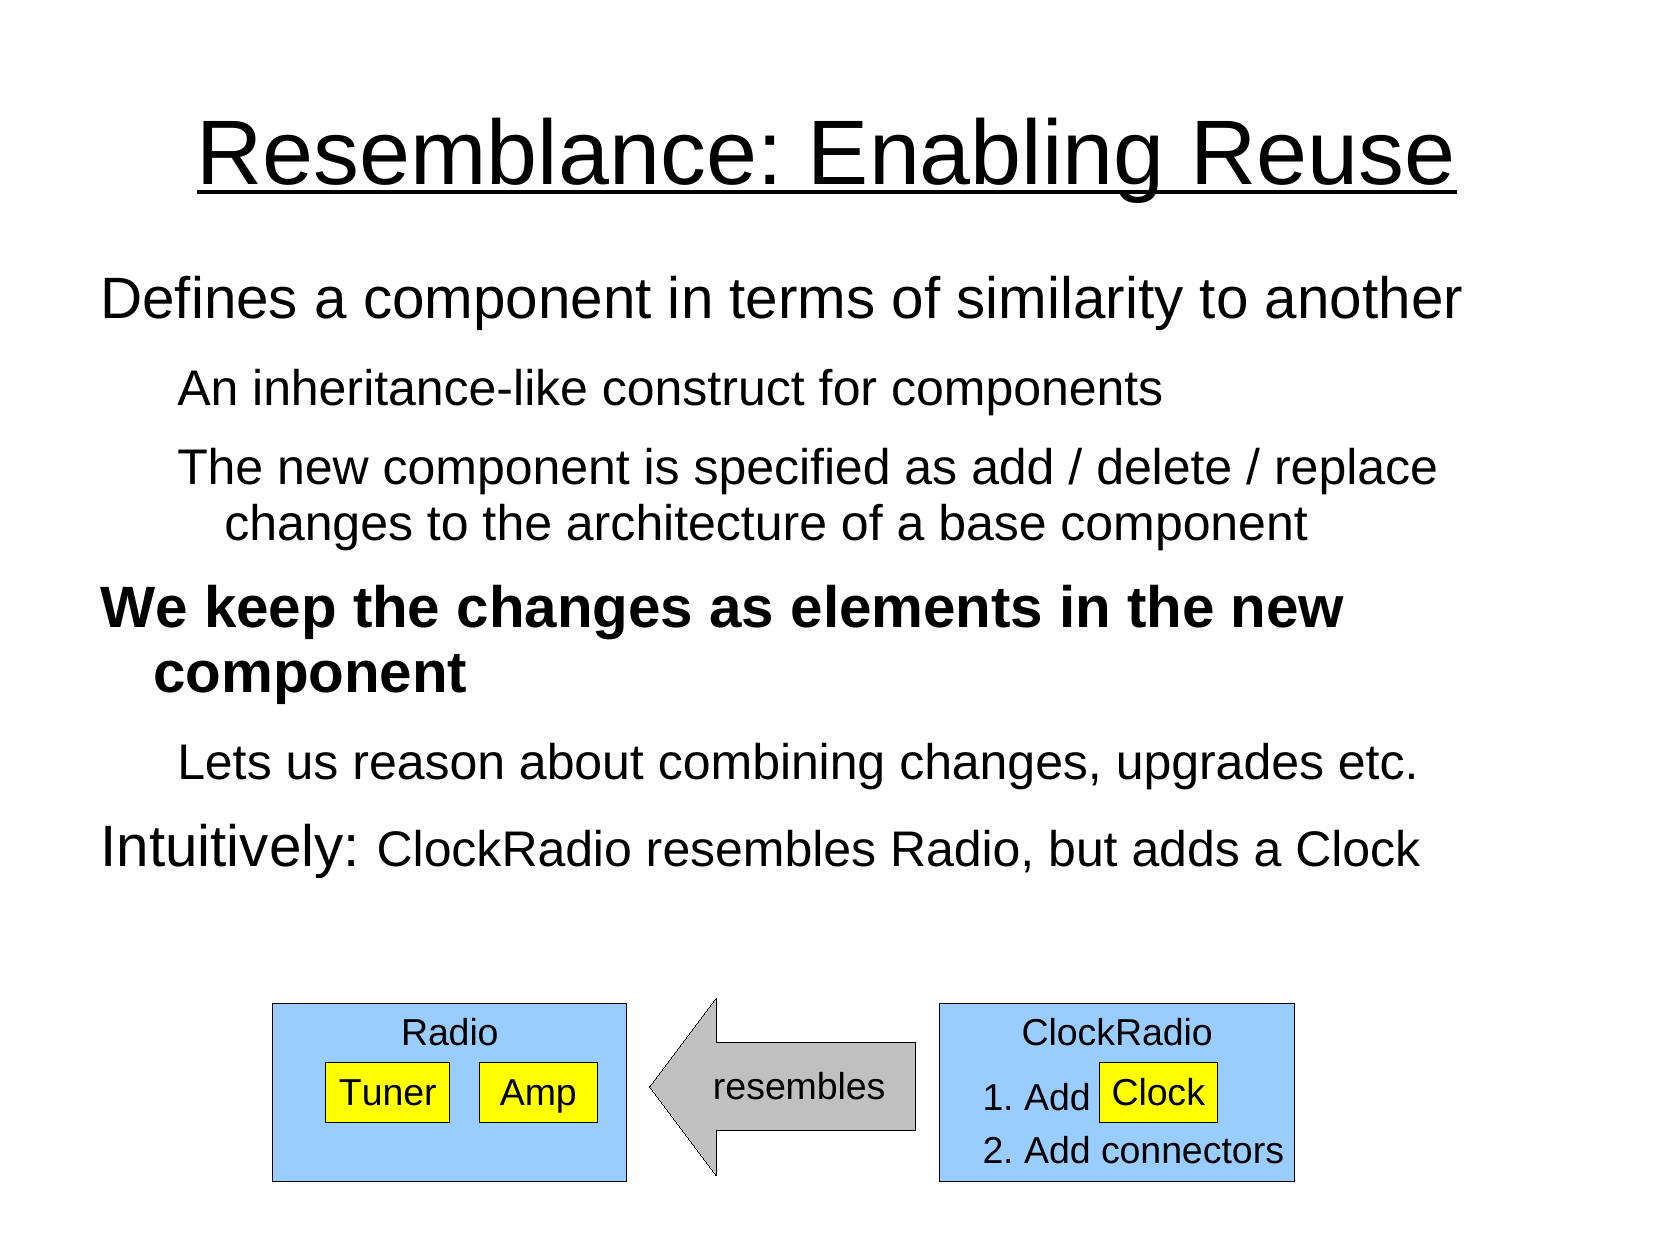

# Resemblance: Enabling Reuse
Defines a component in terms of similarity to another
An inheritance-like construct for components
The new component is specified as add / delete / replace changes to the architecture of a base component
We keep the changes as elements in the new component
Lets us reason about combining changes, upgrades etc.
Intuitively: ClockRadio resembles Radio, but adds a Clock
resembles
Radio
ClockRadio
Tuner
Tuner
Amp
Amp
Clock
1. Add
2. Add connectors